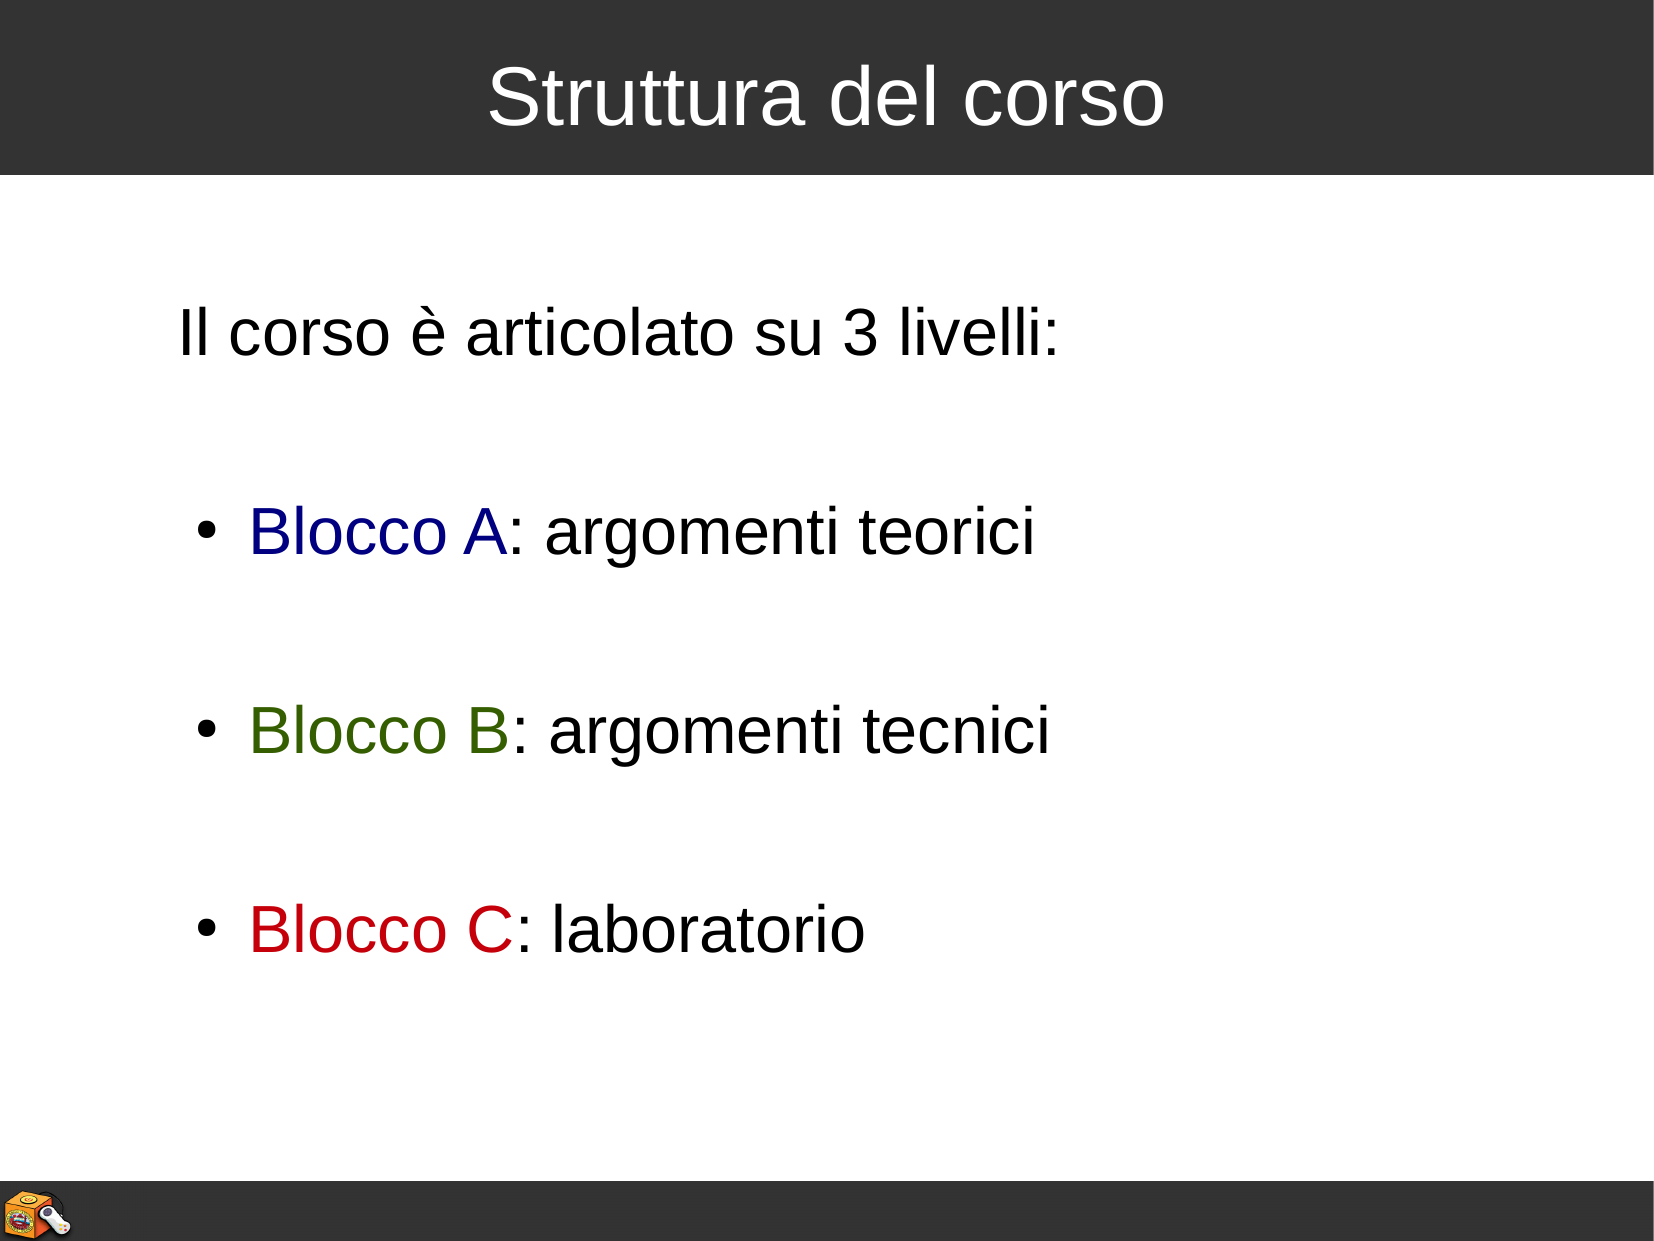

Struttura del corso
# Il corso è articolato su 3 livelli:
Blocco A: argomenti teorici
Blocco B: argomenti tecnici
Blocco C: laboratorio